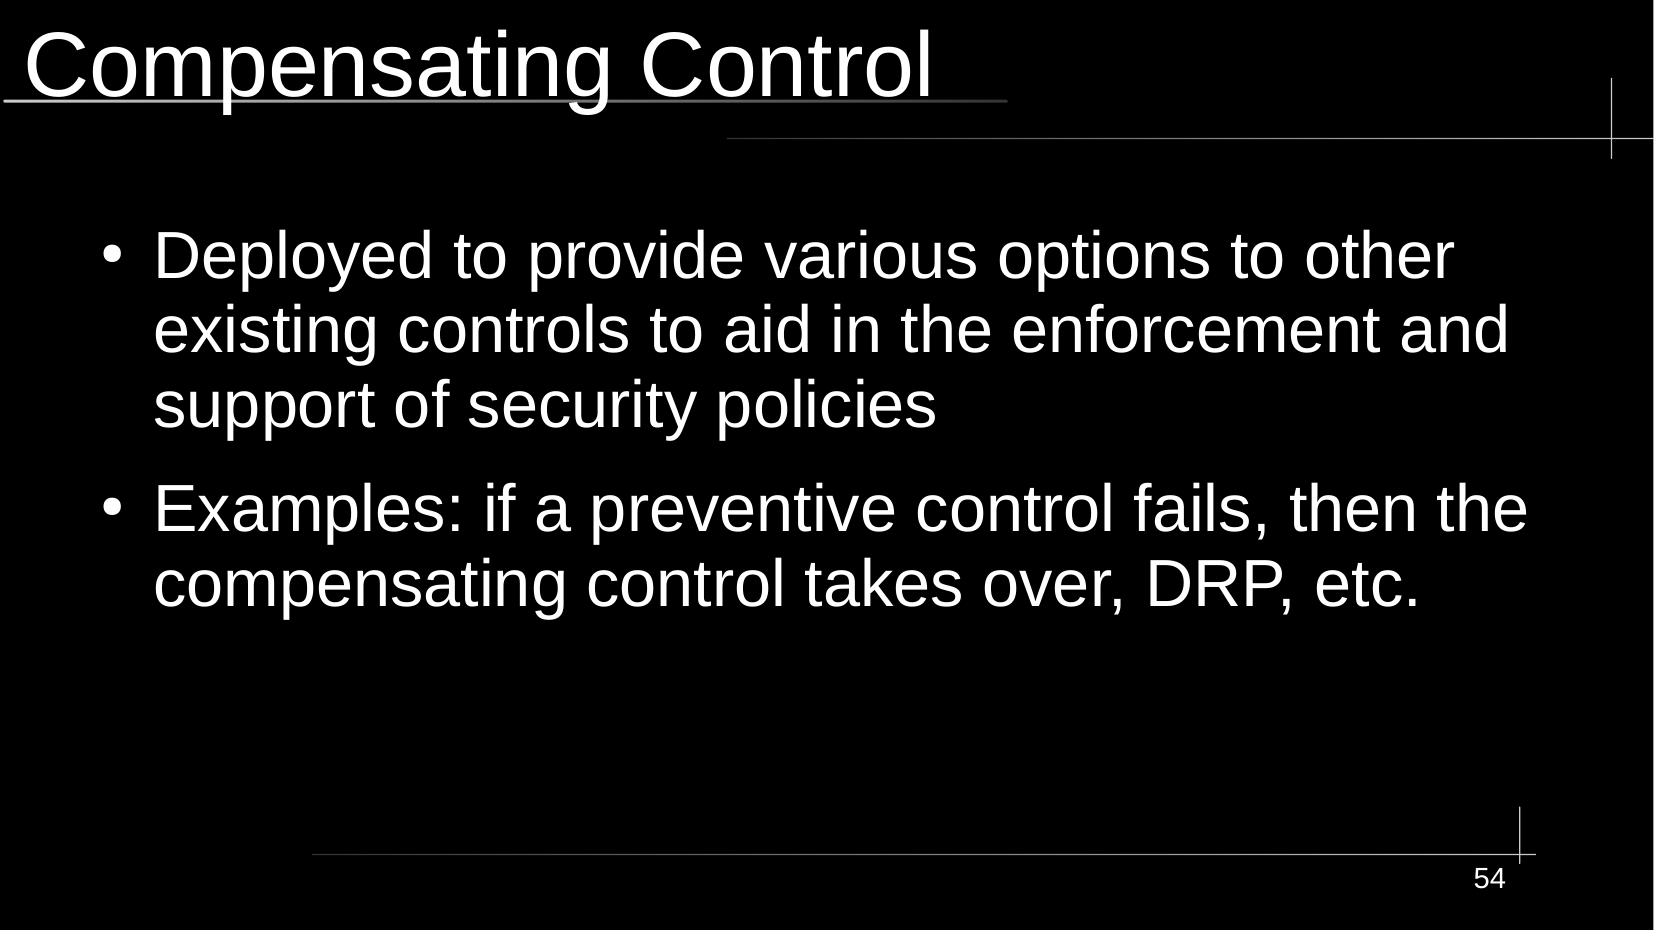

# Compensating Control
Deployed to provide various options to other existing controls to aid in the enforcement and support of security policies
Examples: if a preventive control fails, then the compensating control takes over, DRP, etc.
54